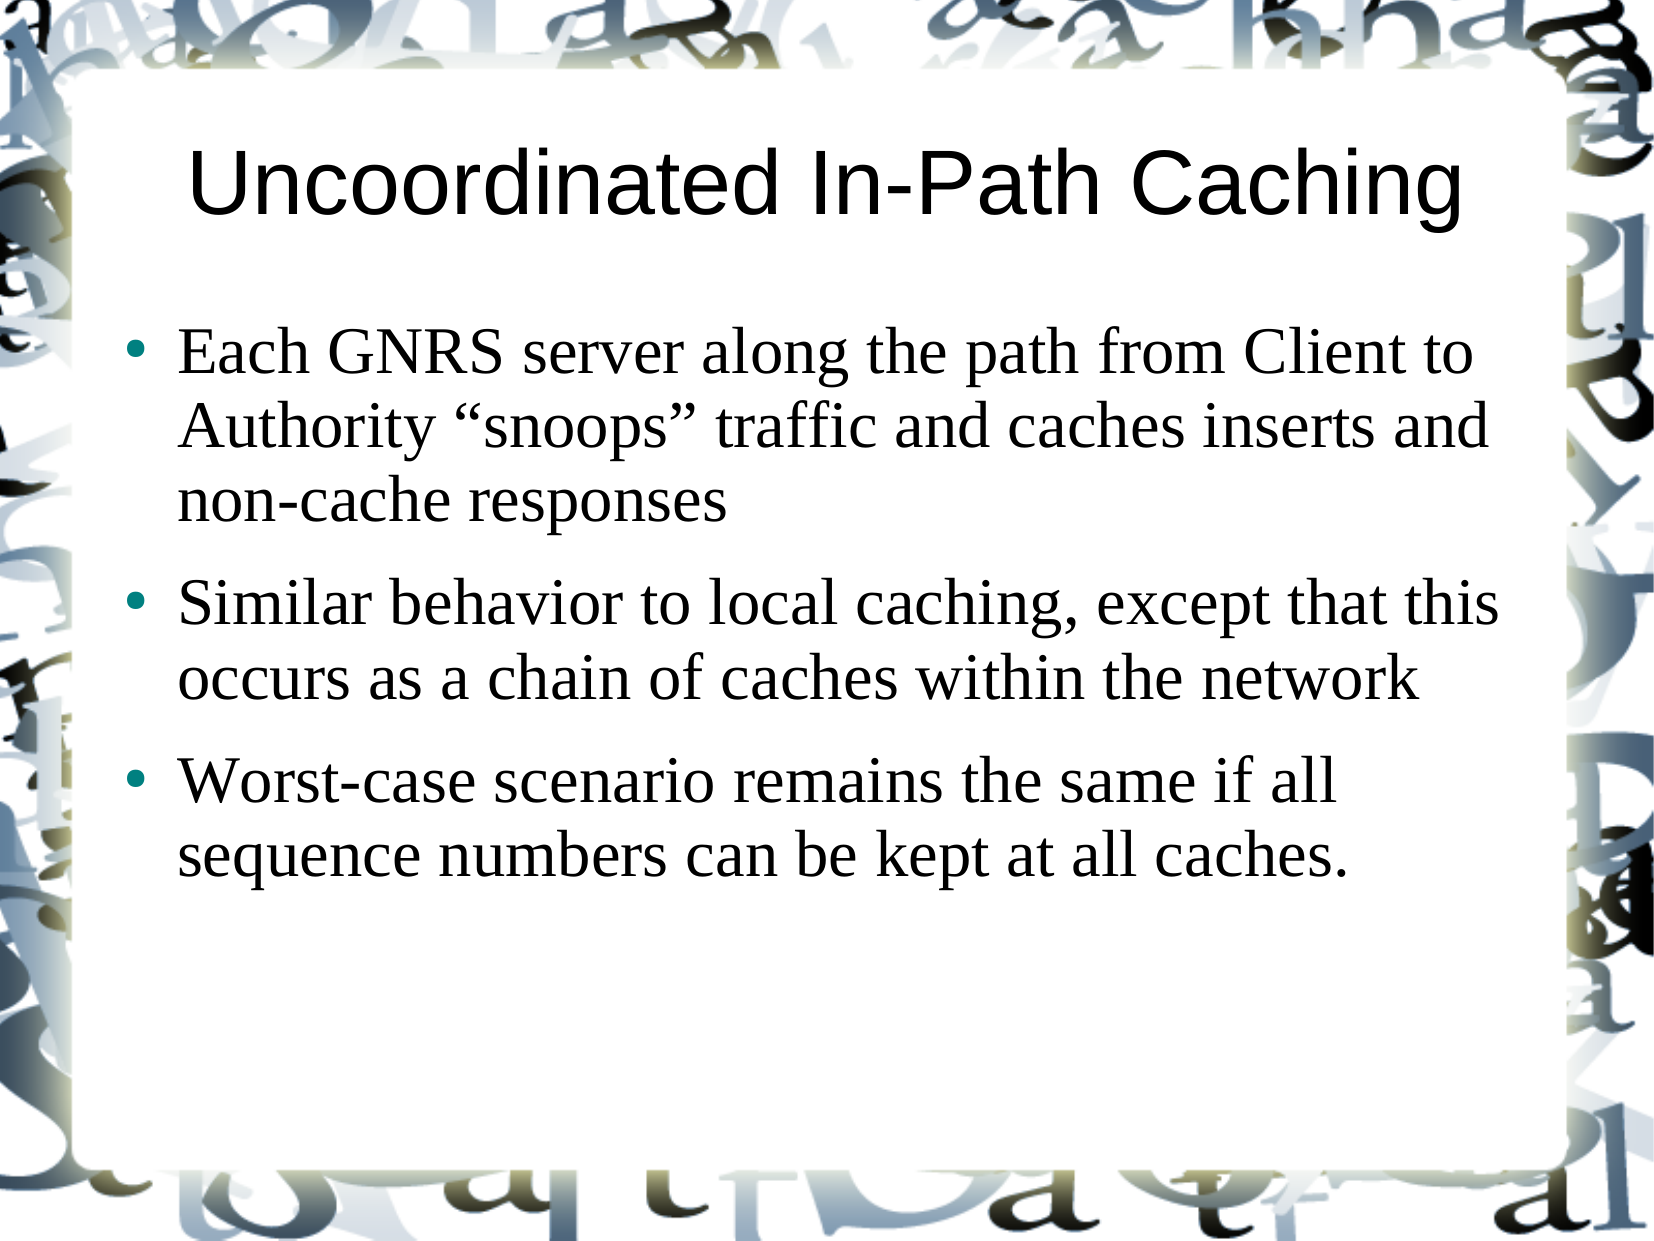

# Uncoordinated In-Path Caching
Each GNRS server along the path from Client to Authority “snoops” traffic and caches inserts and non-cache responses
Similar behavior to local caching, except that this occurs as a chain of caches within the network
Worst-case scenario remains the same if all sequence numbers can be kept at all caches.